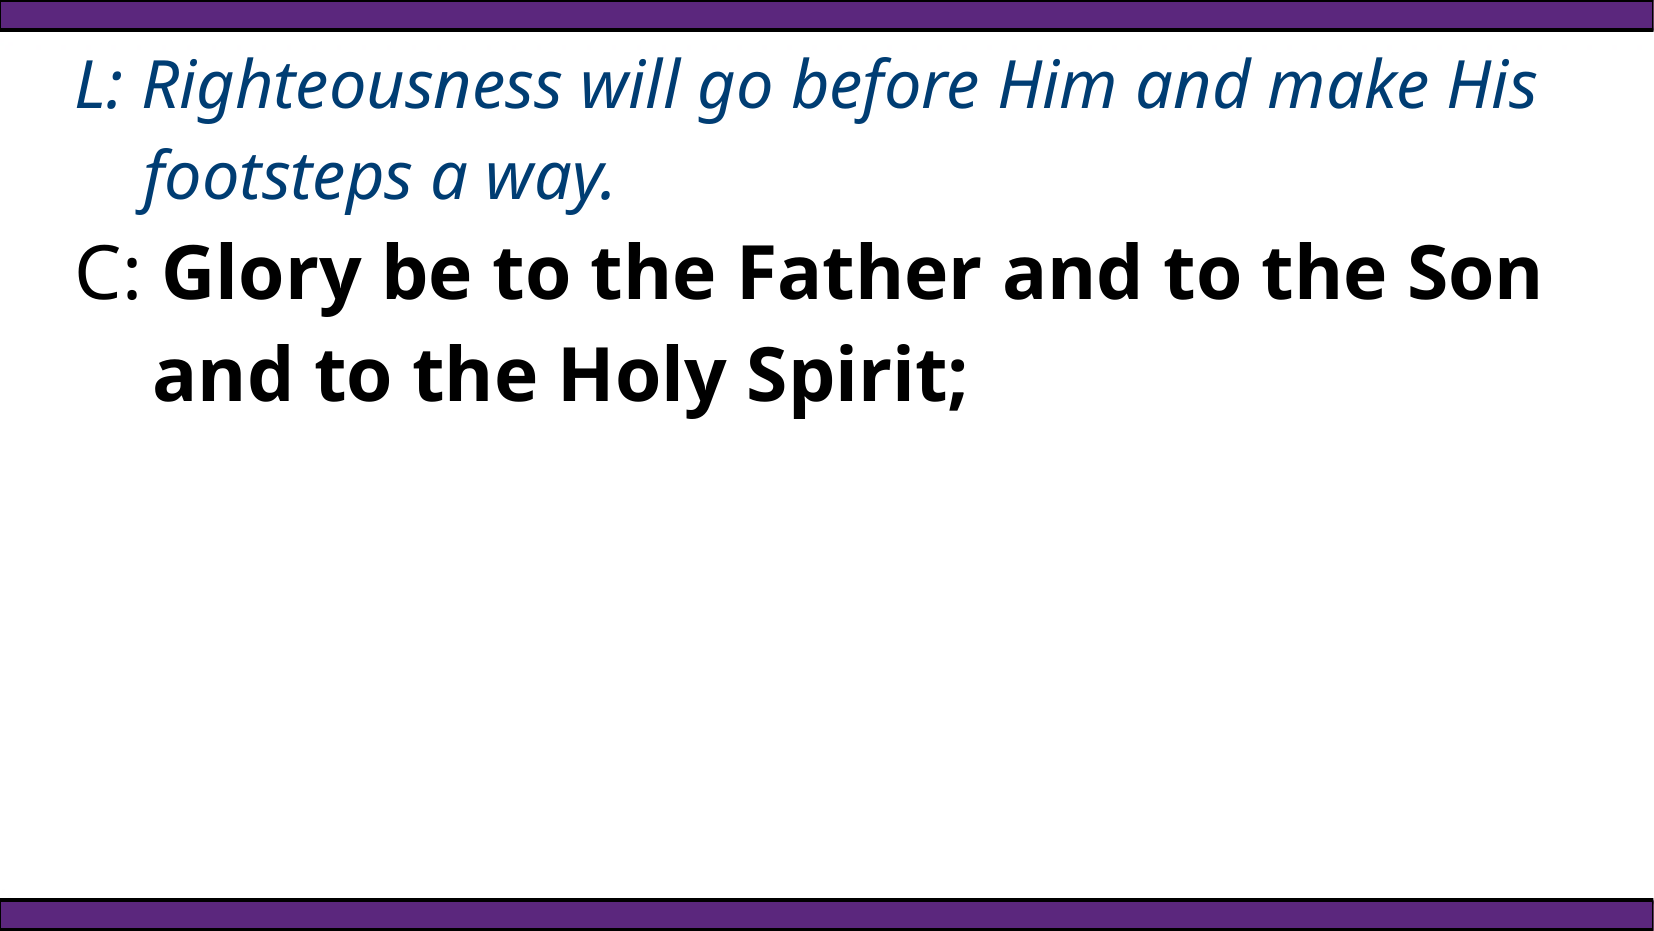

L: 	Righteousness will go before Him and make His
 footsteps a way.
C: Glory be to the Father and to the Son
 and to the Holy Spirit;